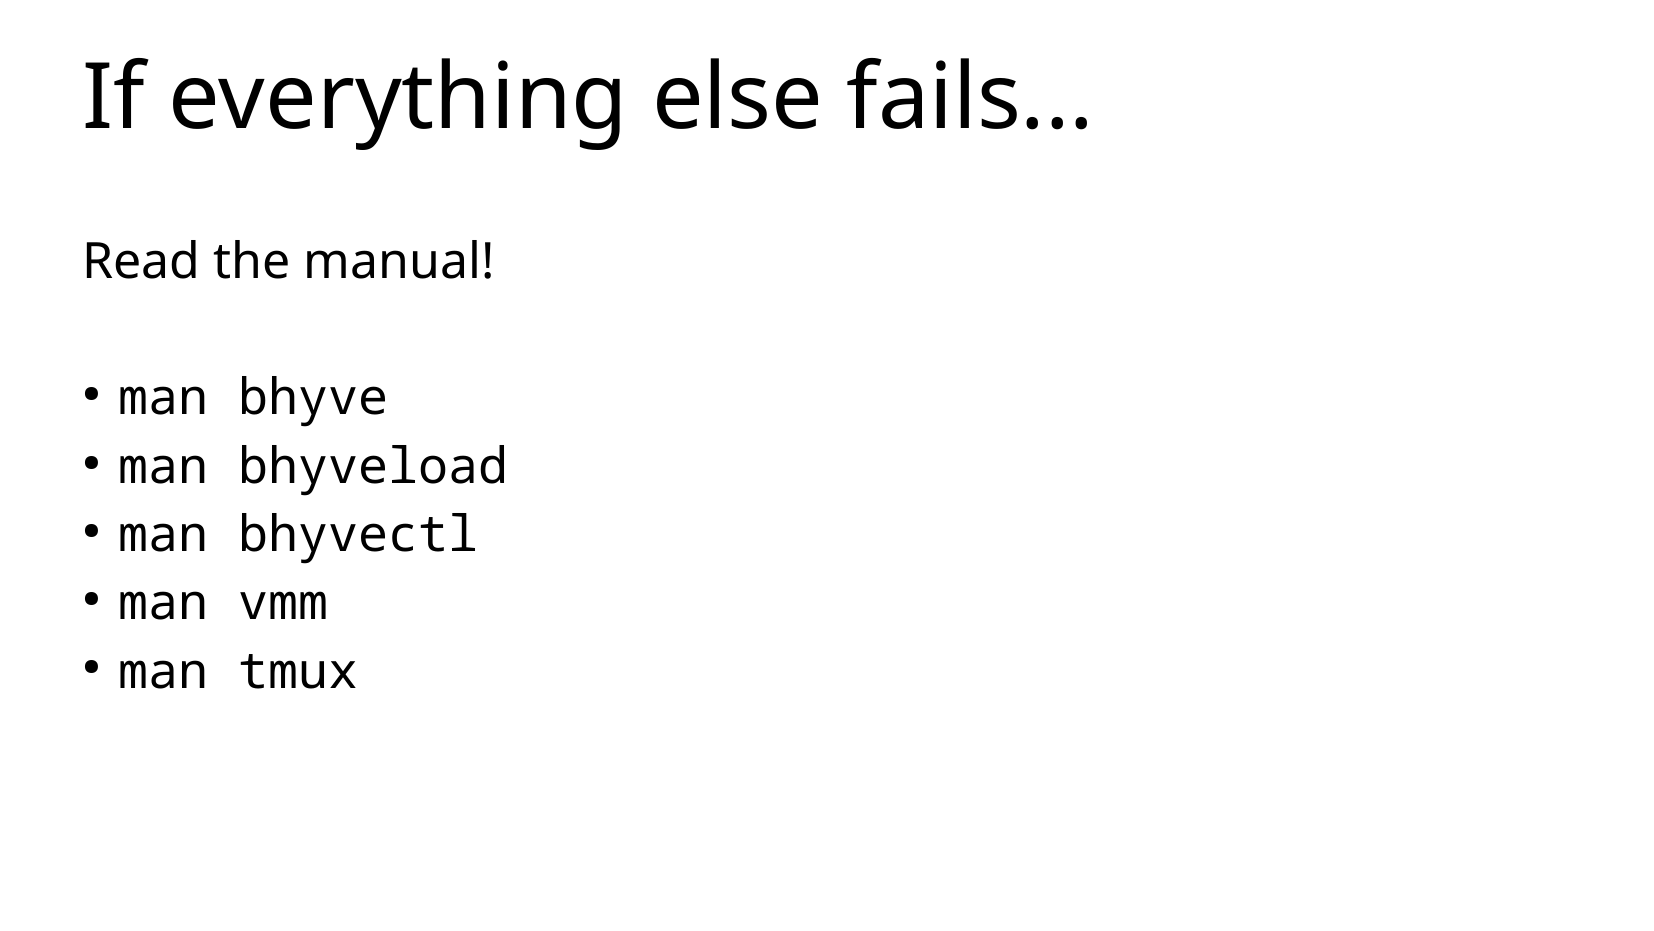

# If everything else fails...
Read the manual!
man bhyve
man bhyveload
man bhyvectl
man vmm
man tmux